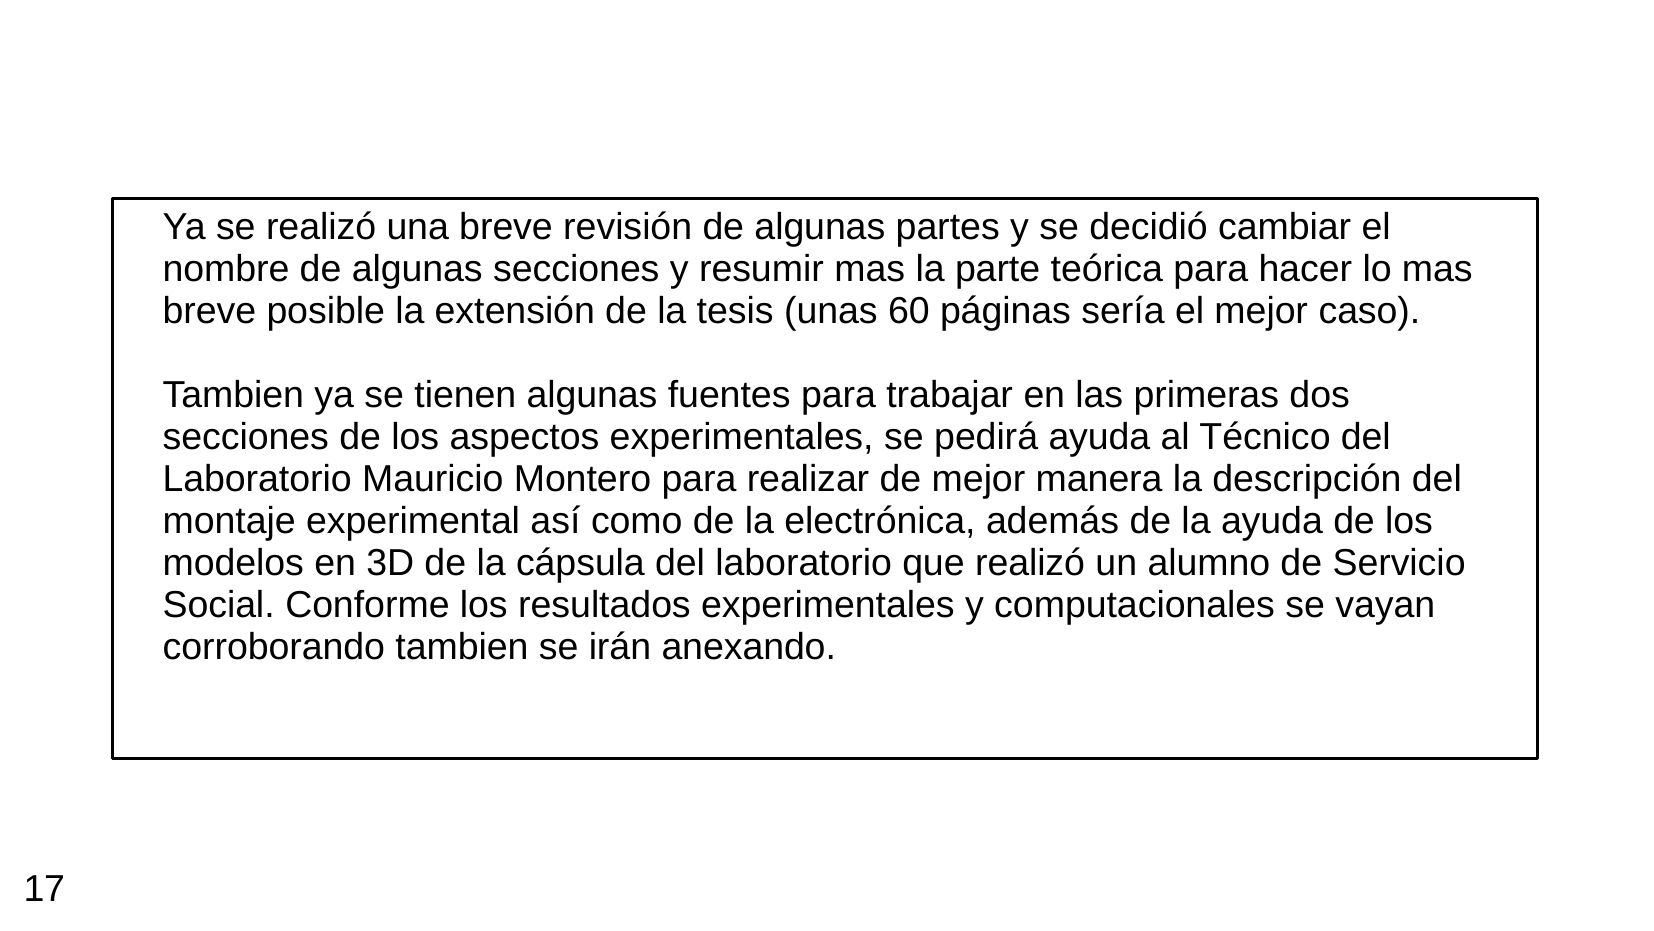

Ya se realizó una breve revisión de algunas partes y se decidió cambiar el nombre de algunas secciones y resumir mas la parte teórica para hacer lo mas breve posible la extensión de la tesis (unas 60 páginas sería el mejor caso).
Tambien ya se tienen algunas fuentes para trabajar en las primeras dos secciones de los aspectos experimentales, se pedirá ayuda al Técnico del Laboratorio Mauricio Montero para realizar de mejor manera la descripción del montaje experimental así como de la electrónica, además de la ayuda de los modelos en 3D de la cápsula del laboratorio que realizó un alumno de Servicio Social. Conforme los resultados experimentales y computacionales se vayan corroborando tambien se irán anexando.